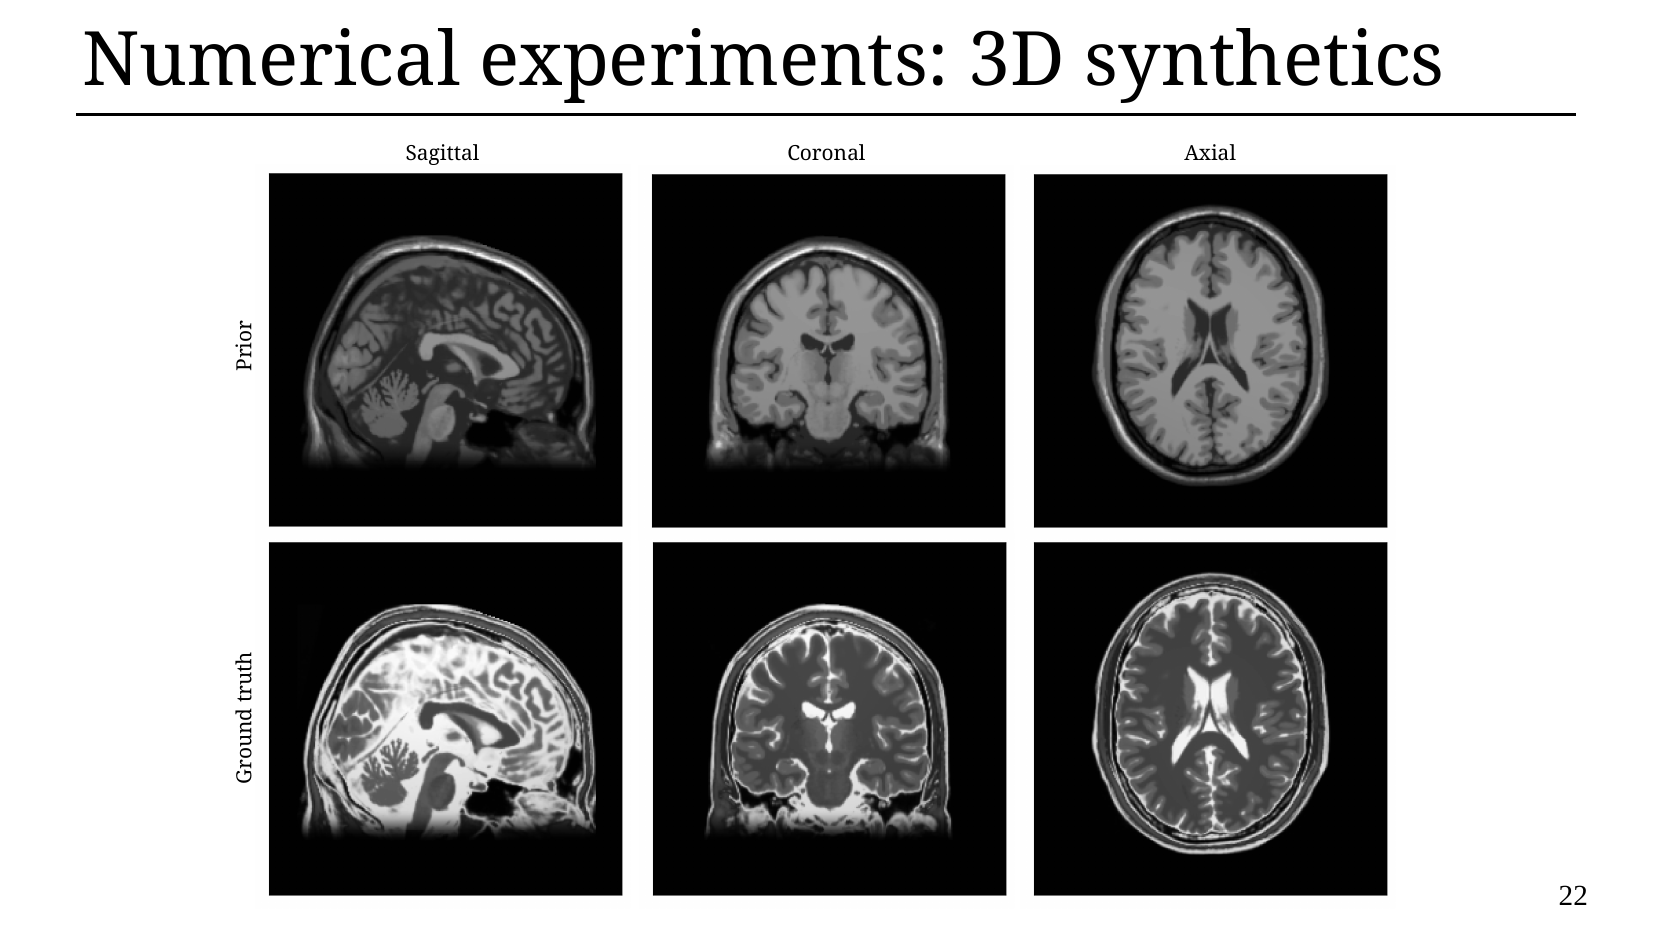

# Numerical experiments: 3D synthetics
Sagittal
Coronal
Axial
Prior
Ground truth